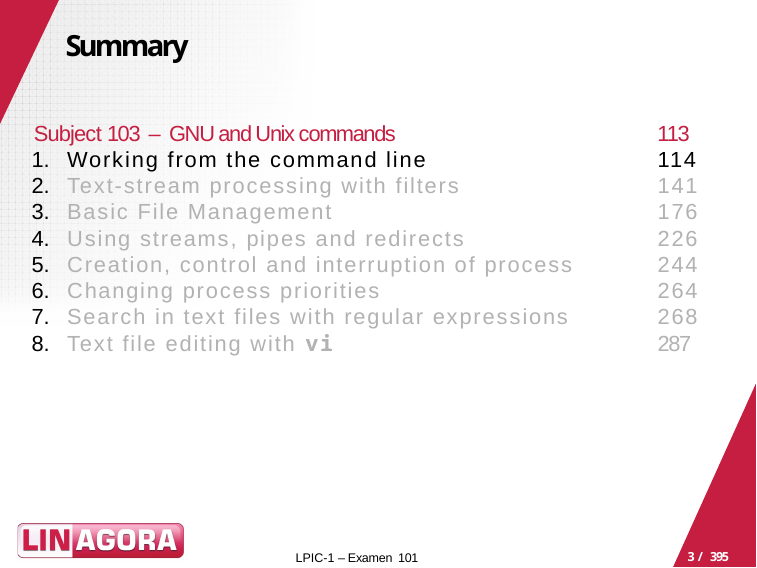

Summary
Subject 103 – GNU and Unix commands				 113
Working from the command line				114
Text-stream processing with filters 			141
Basic File Management 					176
Using streams, pipes and redirects 			226
Creation, control and interruption of process 		244
Changing process priorities 				264
Search in text files with regular expressions 		268
Text file editing with vi					287
LPIC-1 – Examen 101